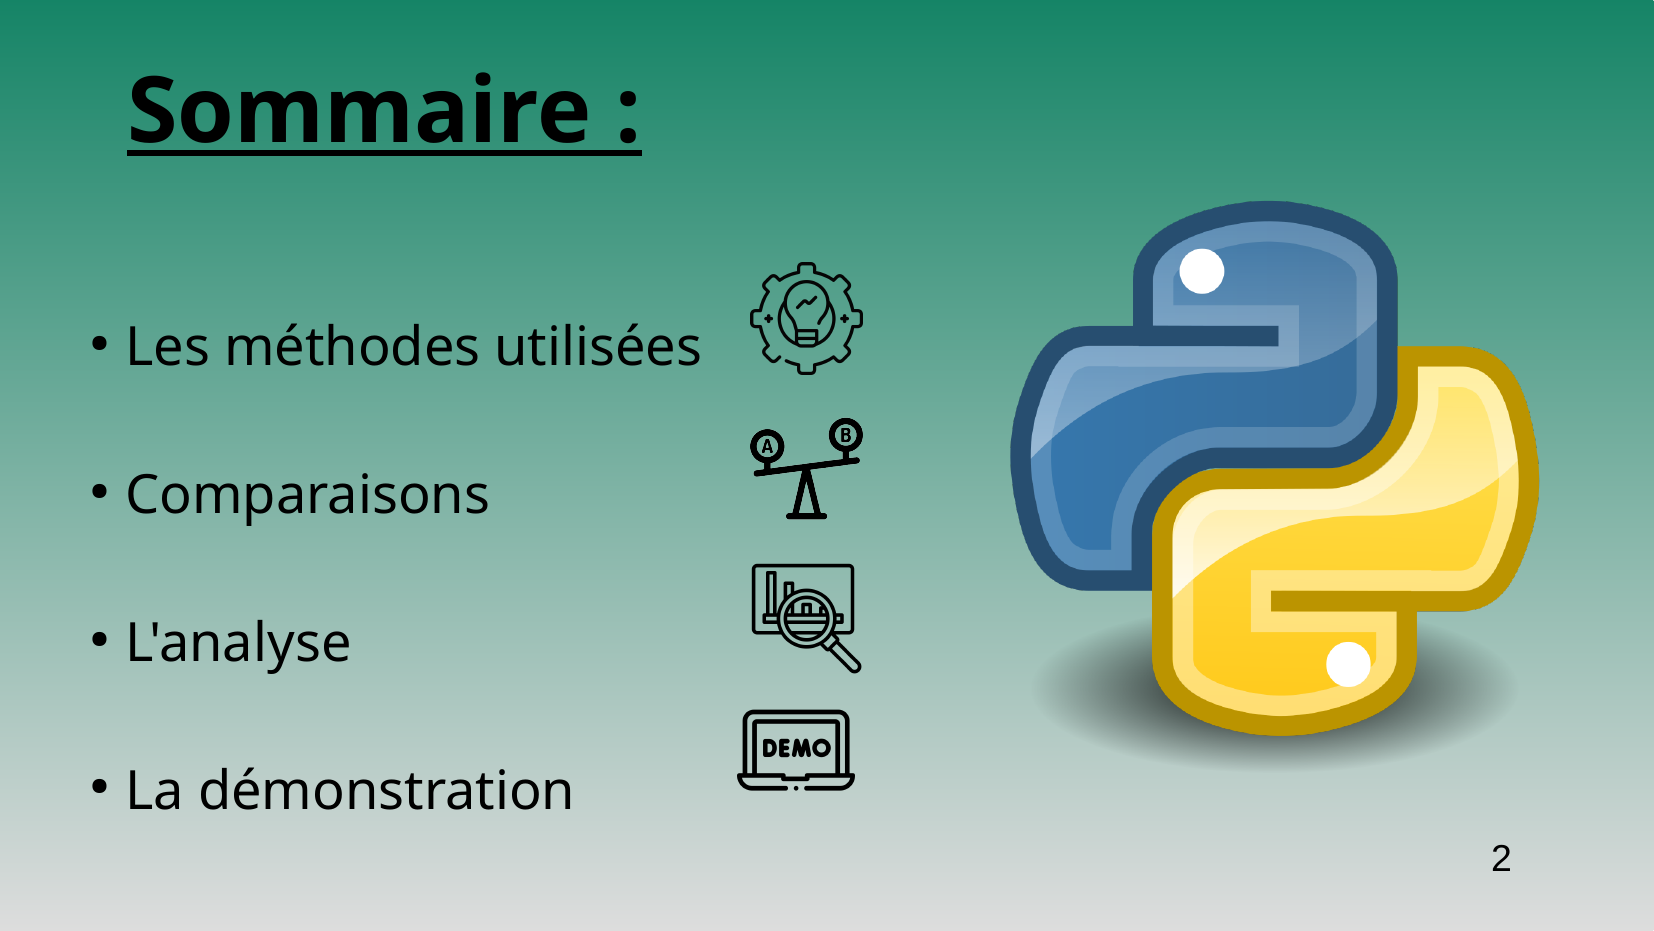

Sommaire :
Les méthodes utilisées
Comparaisons
L'analyse
La démonstration